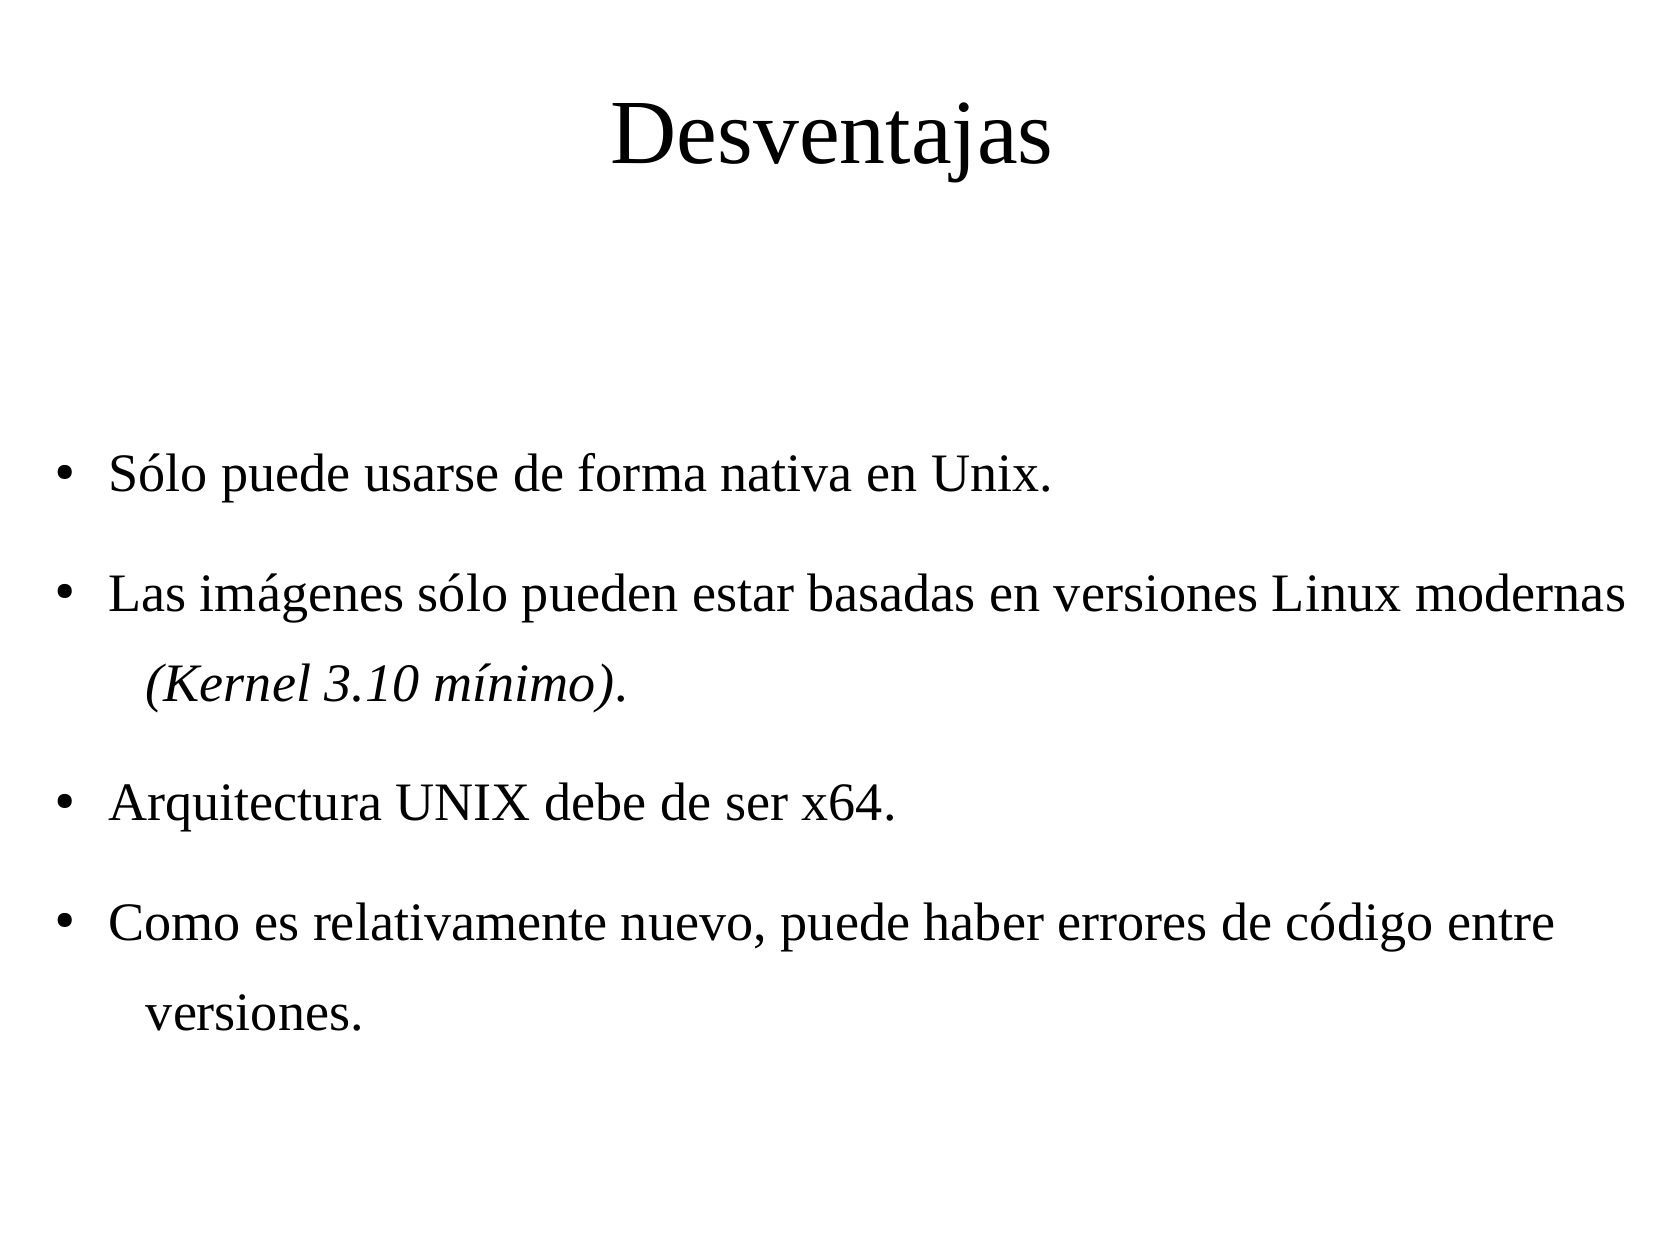

# Desventajas
Sólo puede usarse de forma nativa en Unix.
Las imágenes sólo pueden estar basadas en versiones Linux modernas (Kernel 3.10 mínimo).
Arquitectura UNIX debe de ser x64.
Como es relativamente nuevo, puede haber errores de código entre versiones.